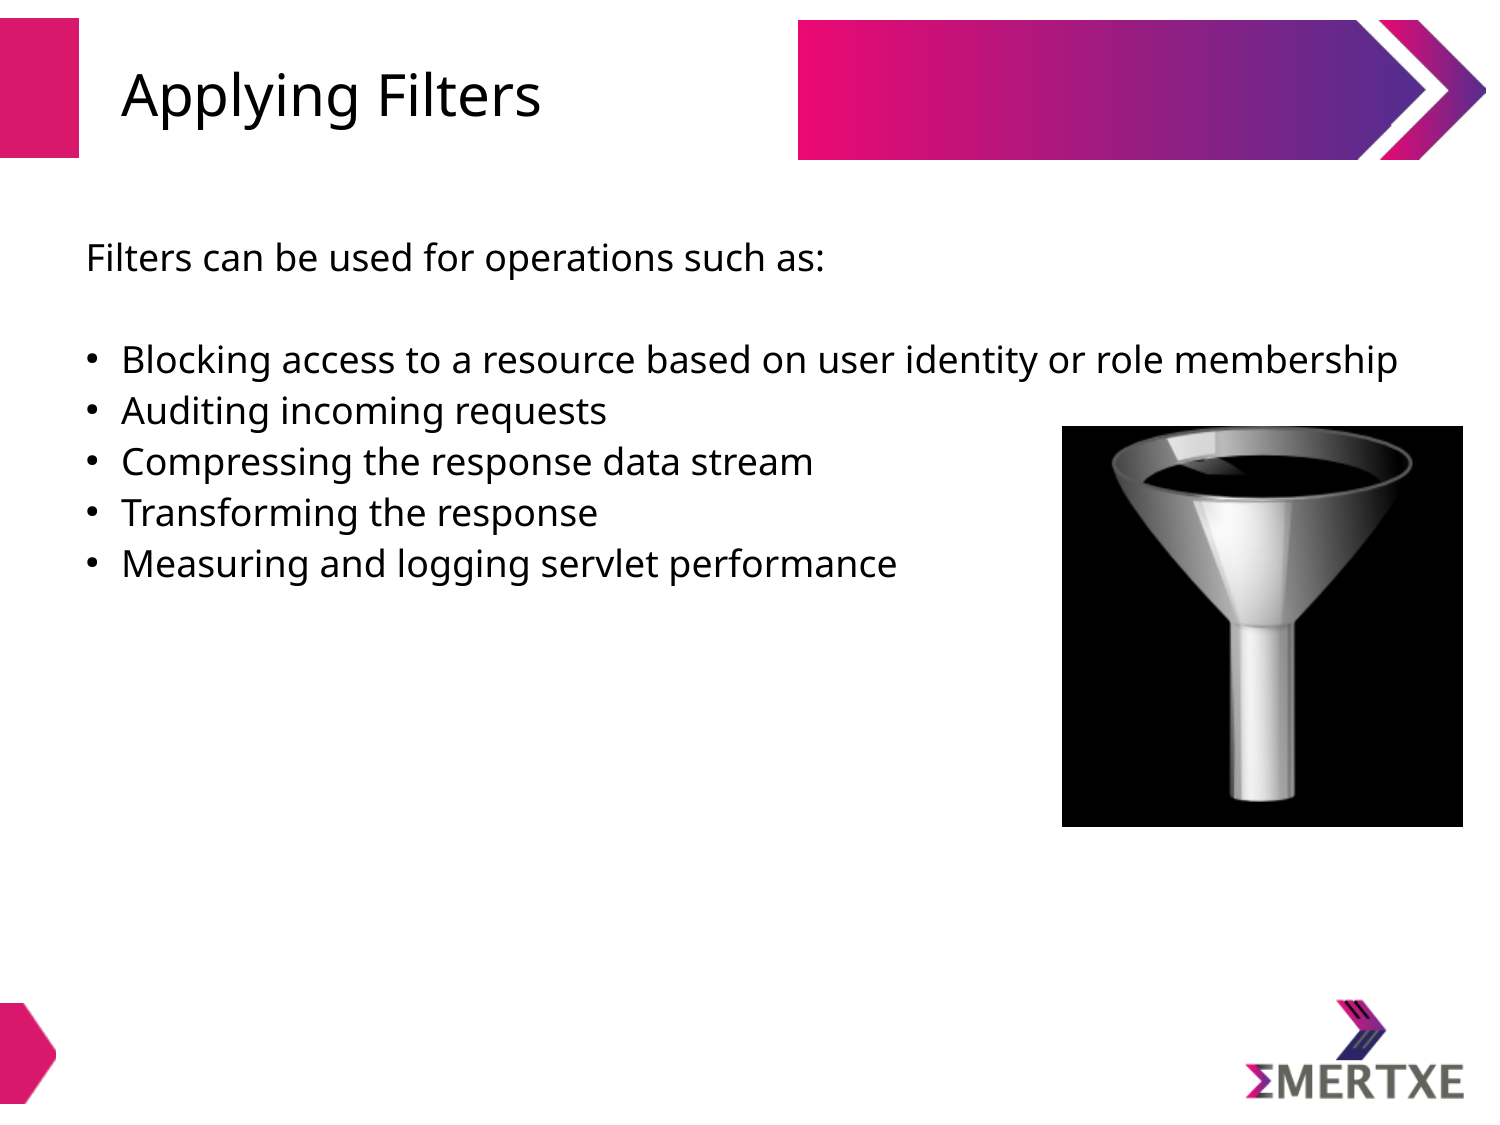

Applying Filters
Filters can be used for operations such as:
Blocking access to a resource based on user identity or role membership
Auditing incoming requests
Compressing the response data stream
Transforming the response
Measuring and logging servlet performance